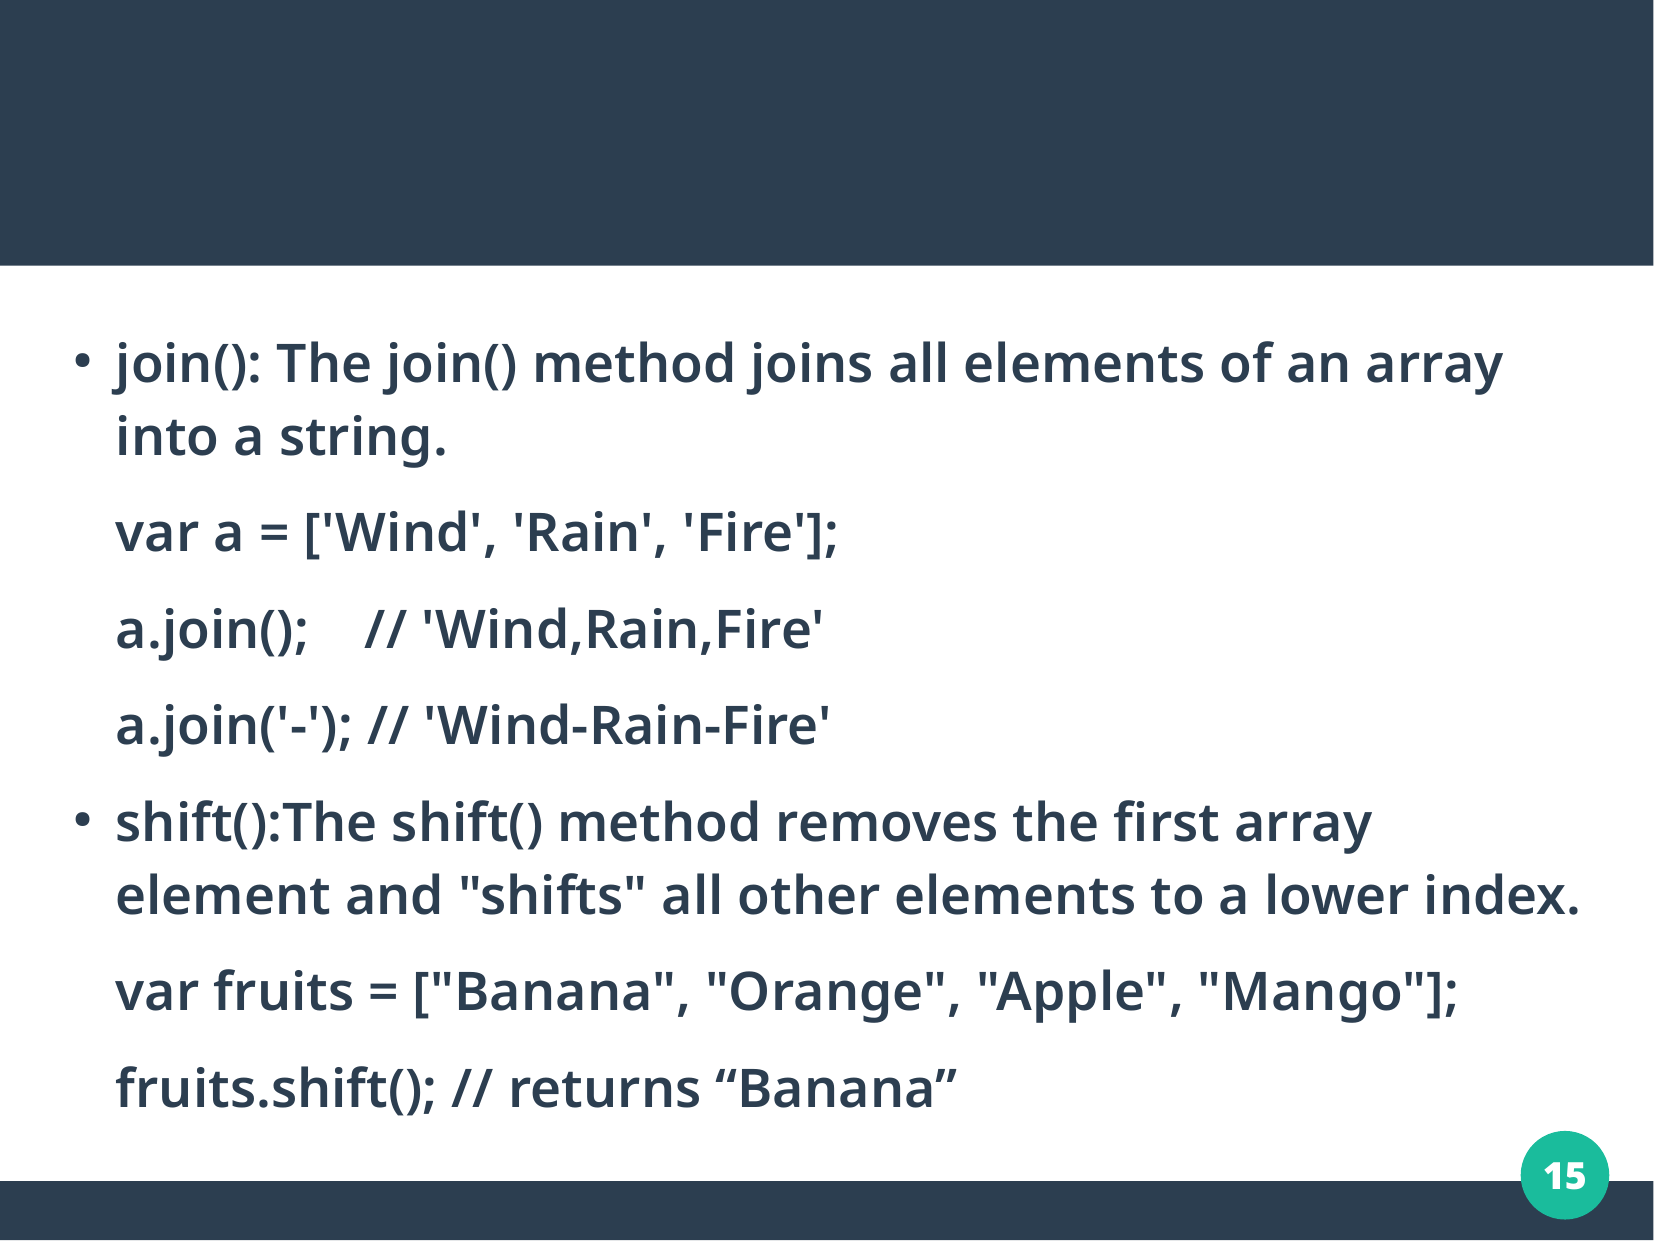

#
join(): The join() method joins all elements of an array into a string.
var a = ['Wind', 'Rain', 'Fire'];
a.join(); // 'Wind,Rain,Fire'
a.join('-'); // 'Wind-Rain-Fire'
shift():The shift() method removes the first array element and "shifts" all other elements to a lower index.
var fruits = ["Banana", "Orange", "Apple", "Mango"];
fruits.shift(); // returns “Banana”
15